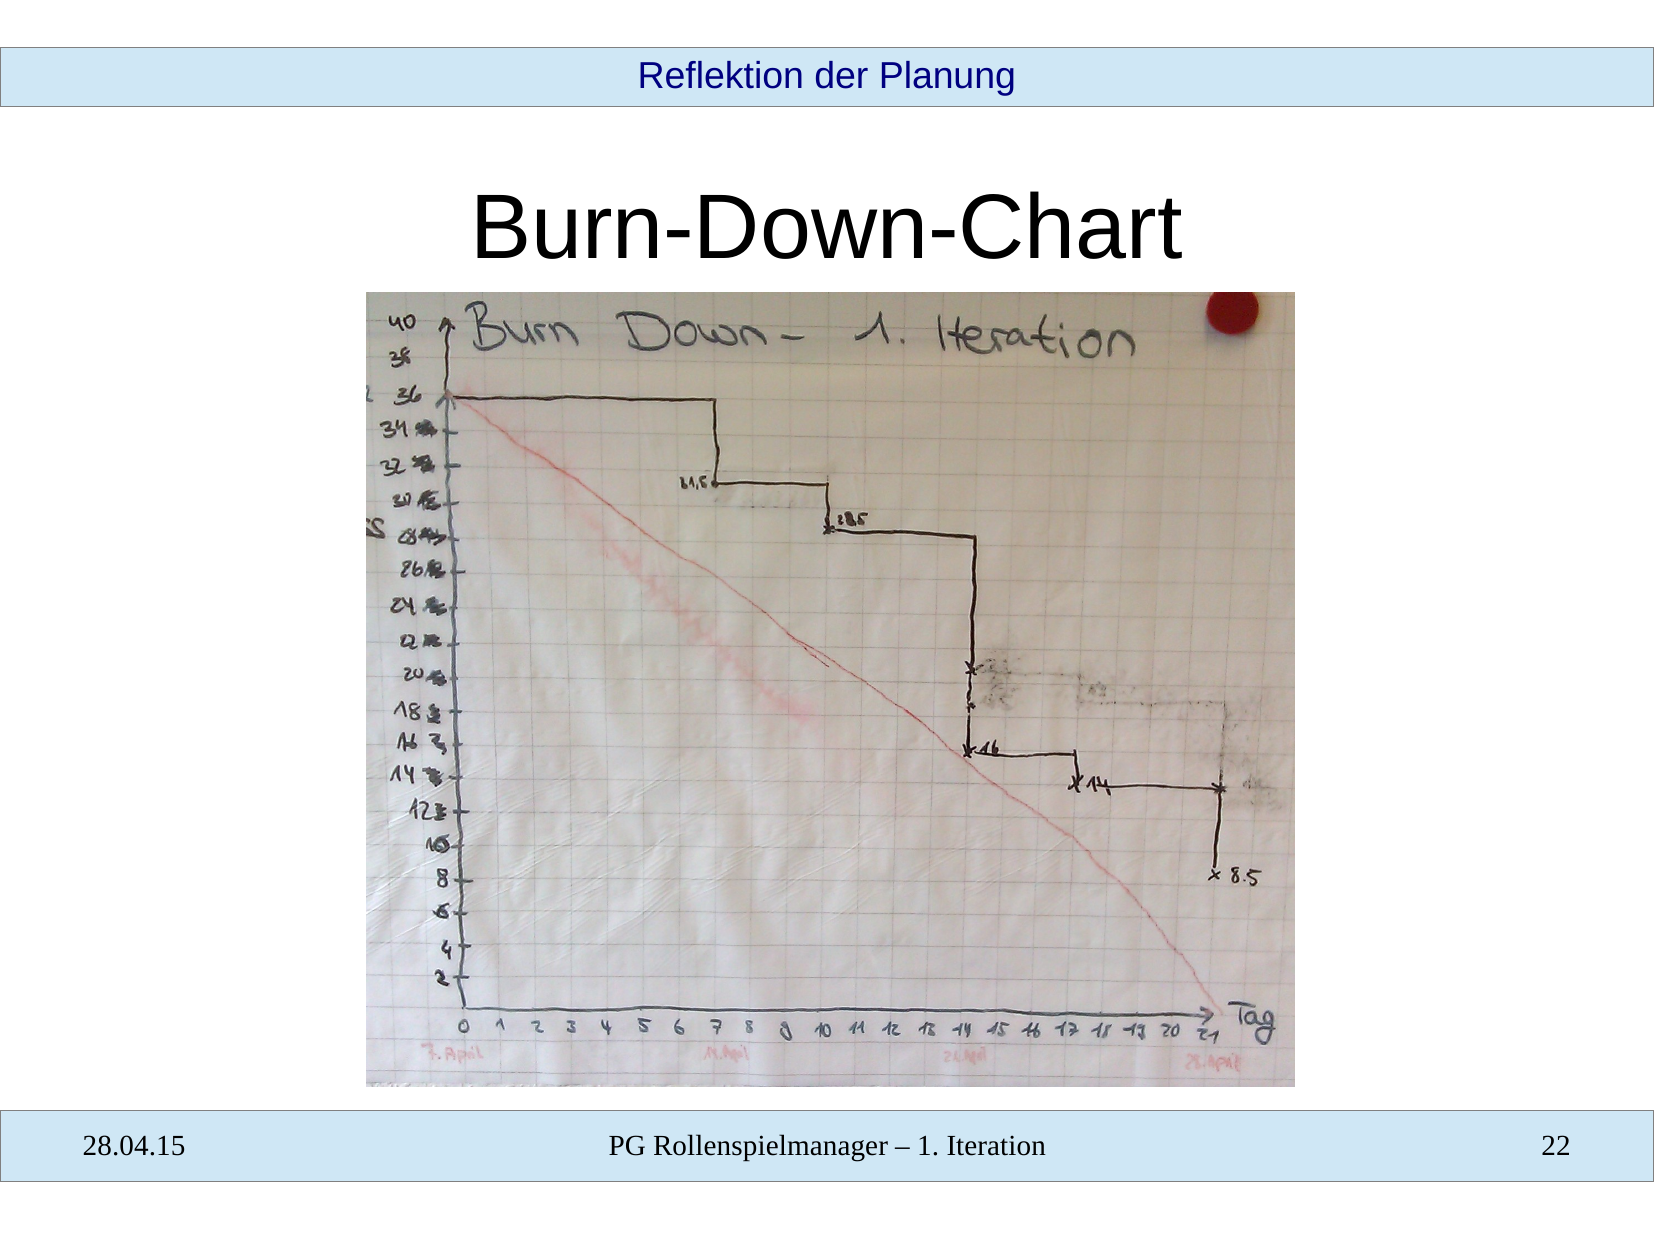

Reflektion der Planung
# Burn-Down-Chart
28.04.15
PG Rollenspielmanager - 1. Iteration
22